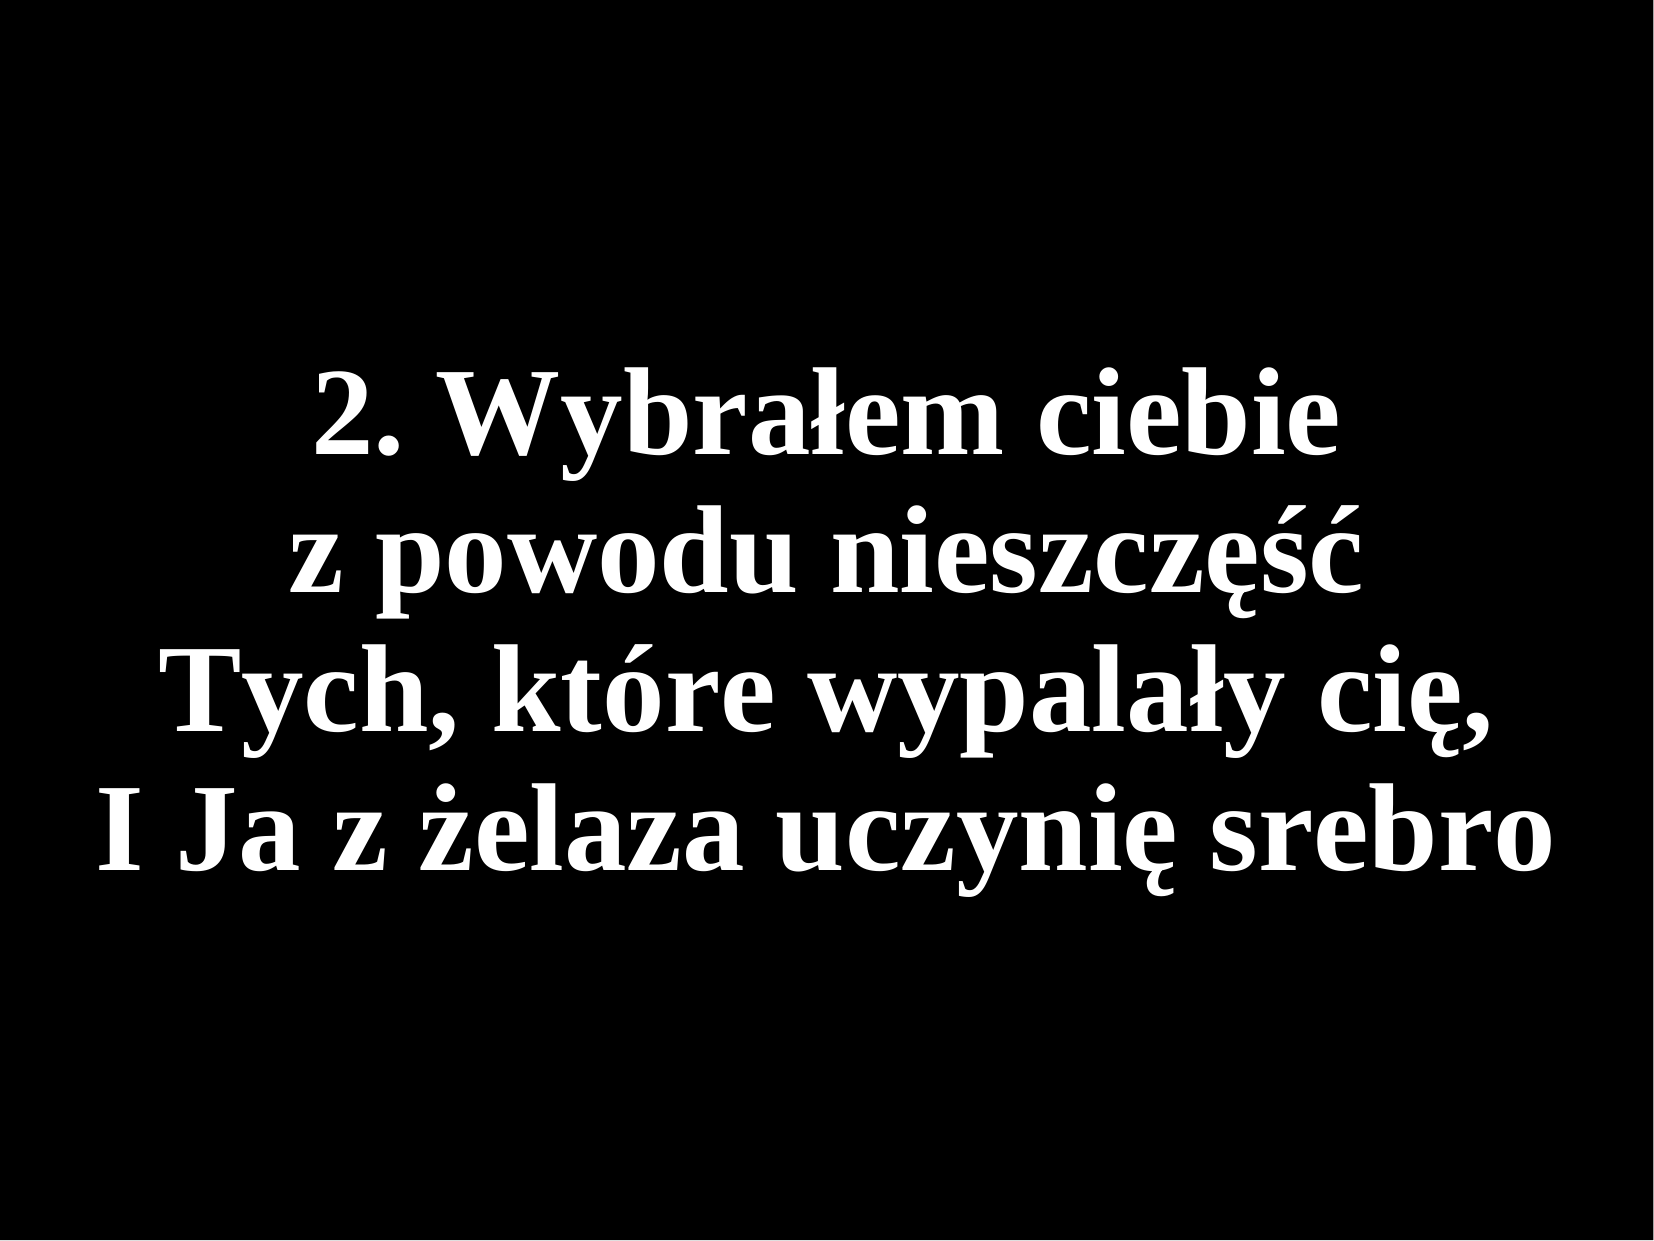

# 2. Wybrałem ciebie z powodu nieszczęść Tych, które wypalały cię, I Ja z żelaza uczynię srebro